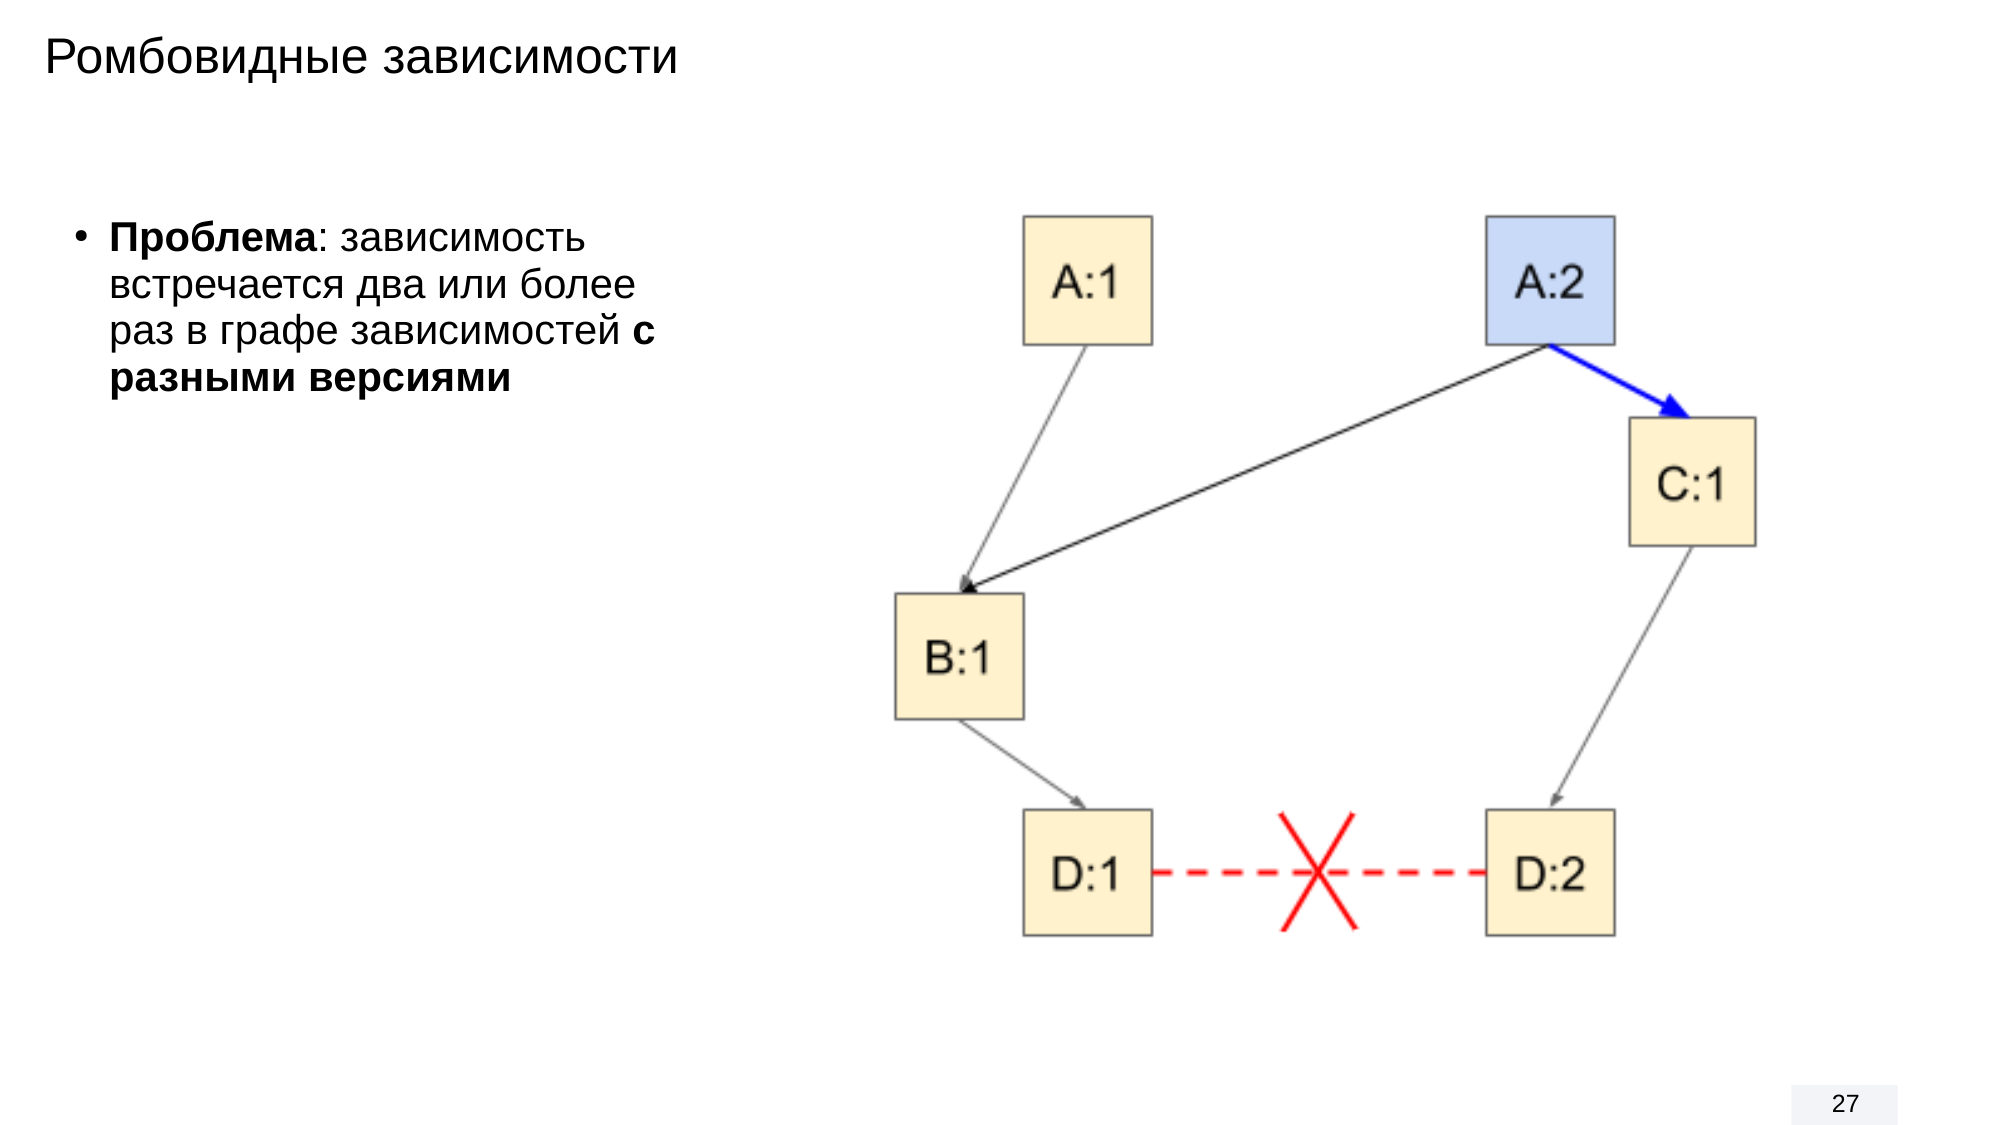

Ромбовидные зависимости
Проблема: зависимость встречается два или более раз в графе зависимостей с разными версиями